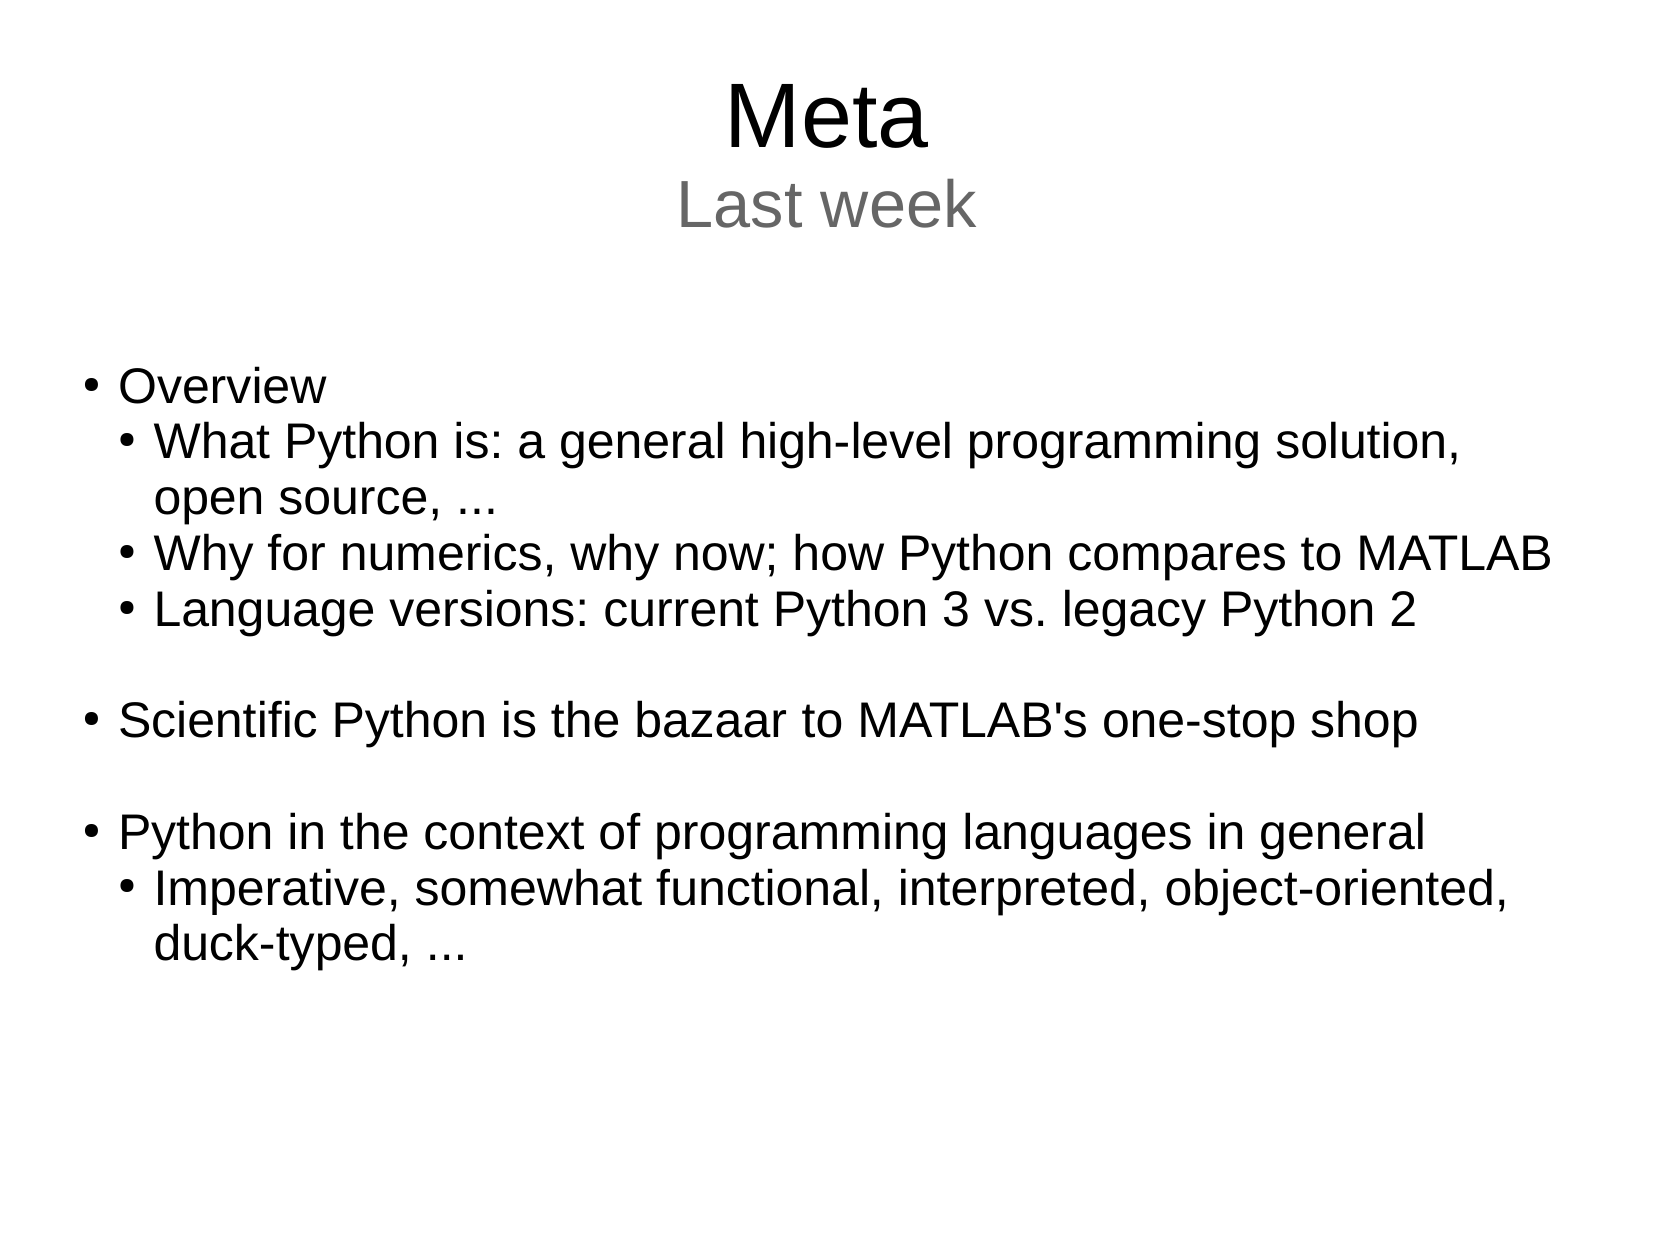

# Meta Last week
Overview
What Python is: a general high-level programming solution, open source, ...
Why for numerics, why now; how Python compares to MATLAB
Language versions: current Python 3 vs. legacy Python 2
Scientific Python is the bazaar to MATLAB's one-stop shop
Python in the context of programming languages in general
Imperative, somewhat functional, interpreted, object-oriented, duck-typed, ...